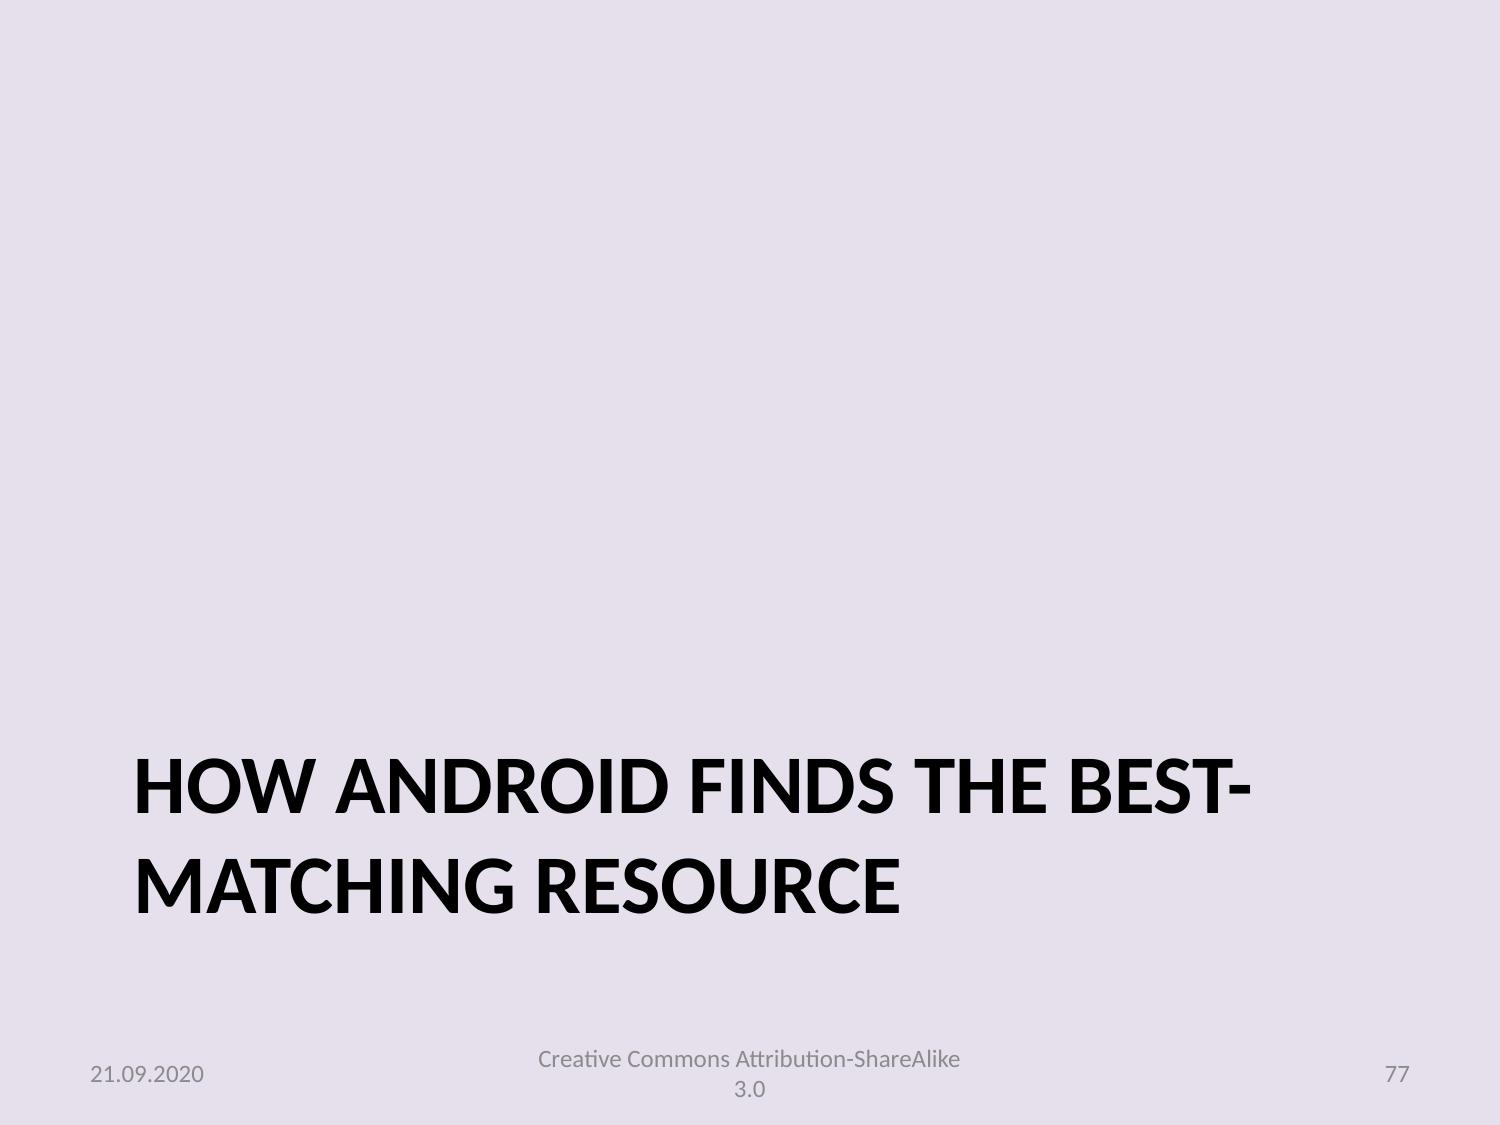

# How Android Finds the Best-matching Resource
Creative Commons Attribution-ShareAlike 3.0
77